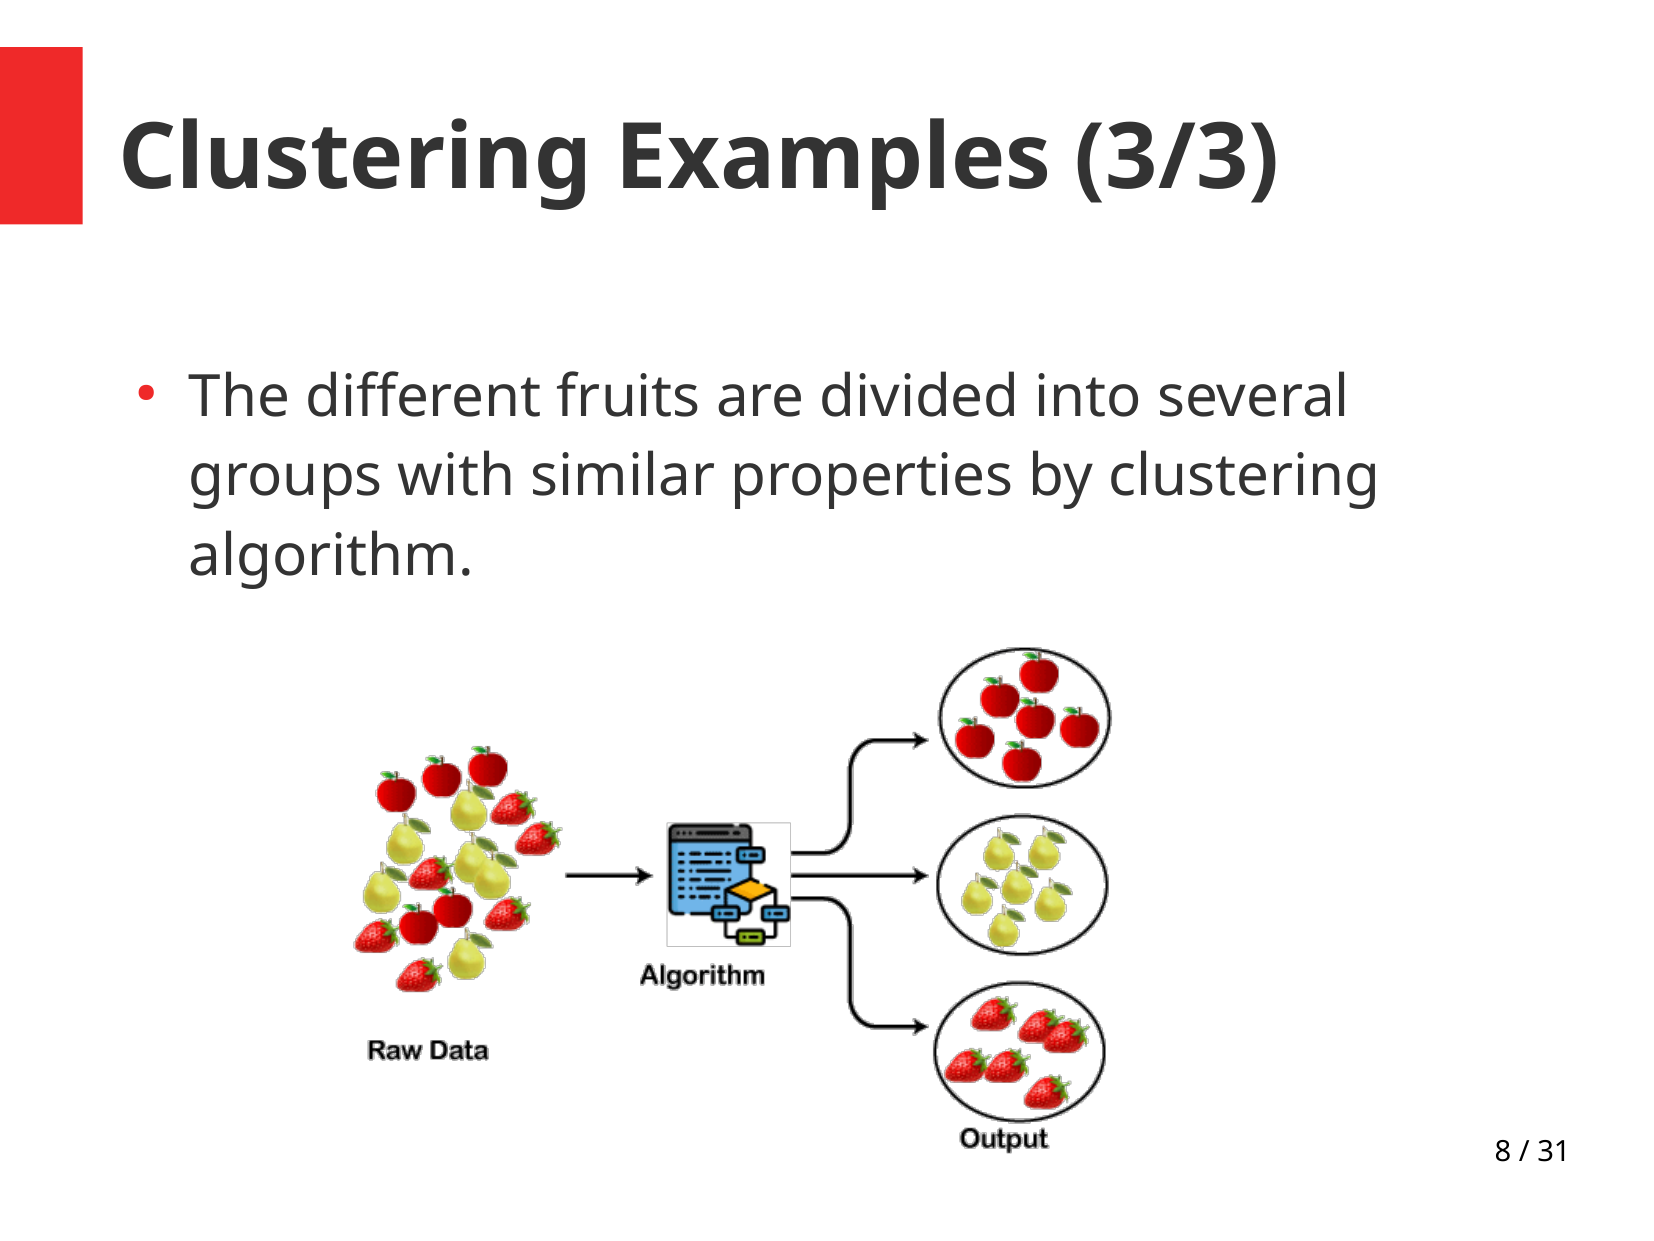

# Clustering Examples (3/3)
The different fruits are divided into several groups with similar properties by clustering algorithm.
8